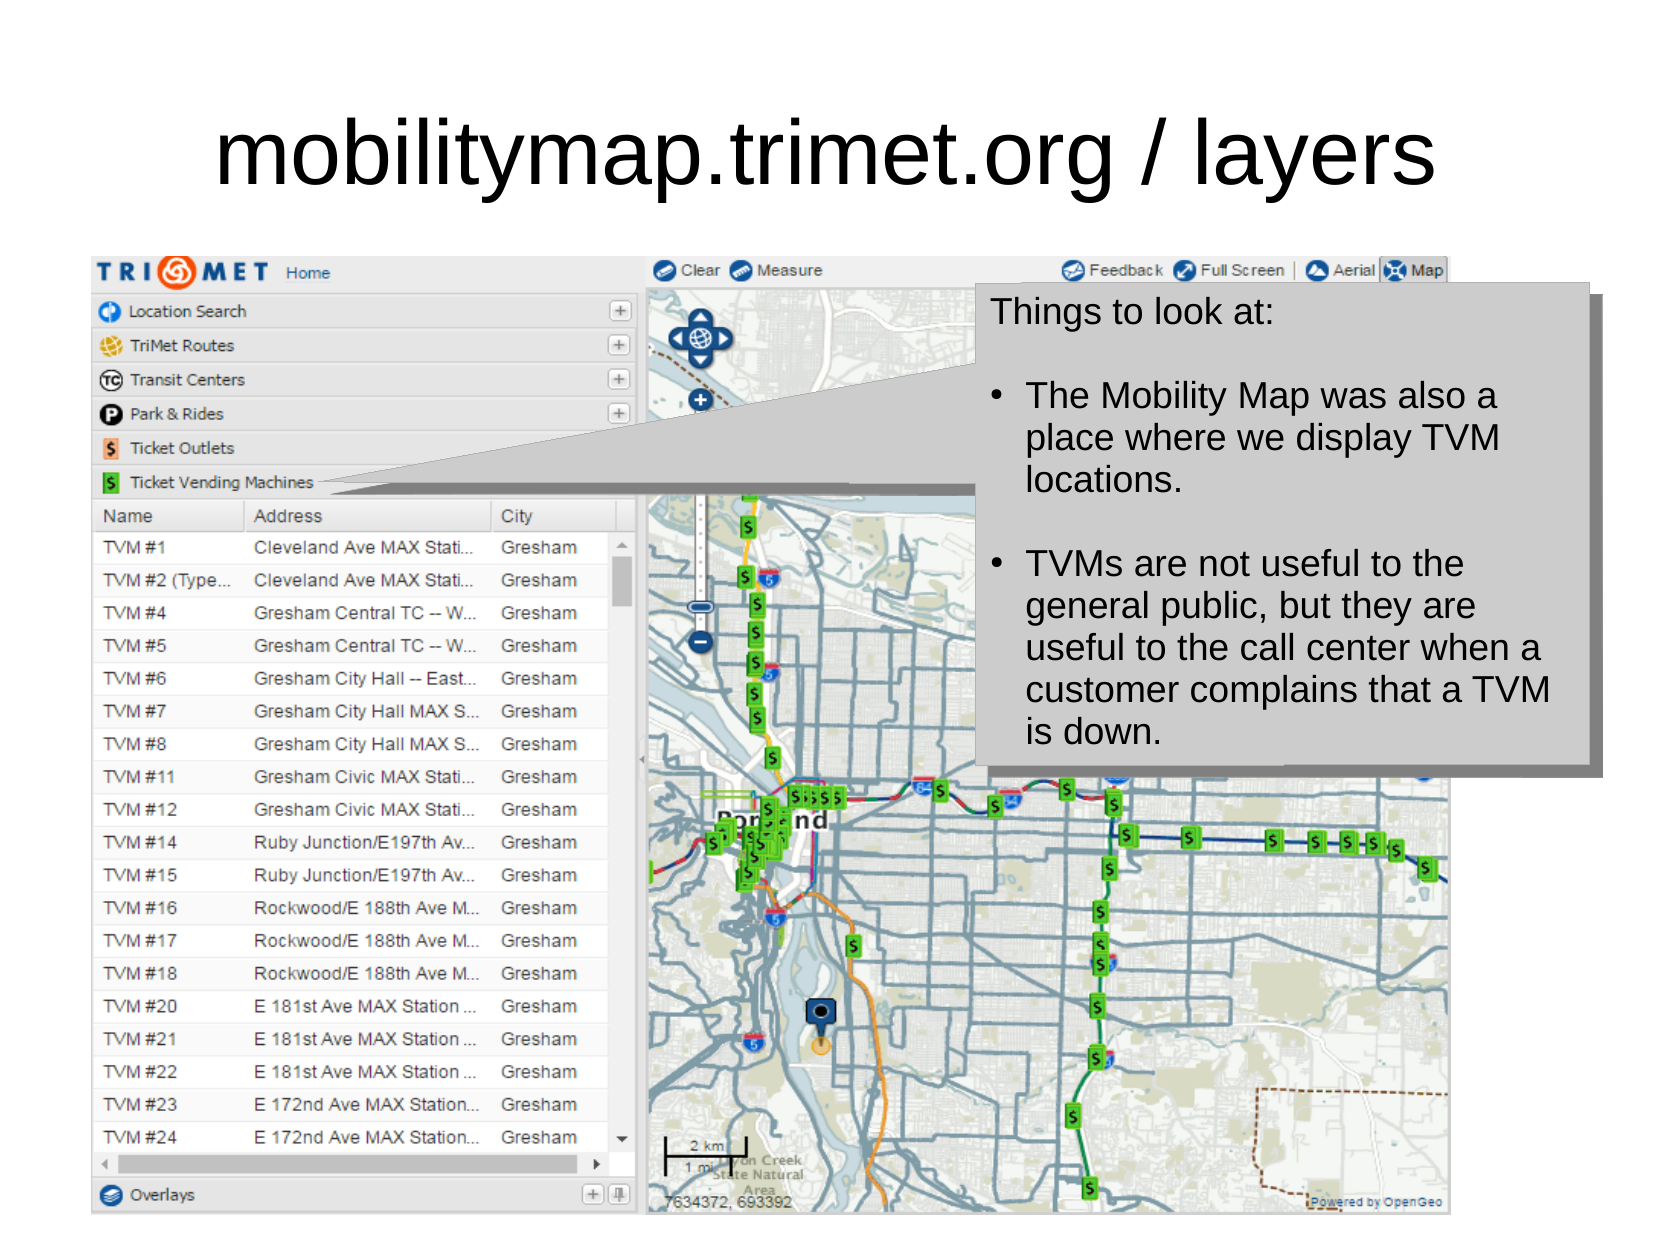

# mobilitymap.trimet.org / layers
Things to look at:
The Mobility Map was also a place where we display TVM locations.
TVMs are not useful to the general public, but they are useful to the call center when a customer complains that a TVM is down.